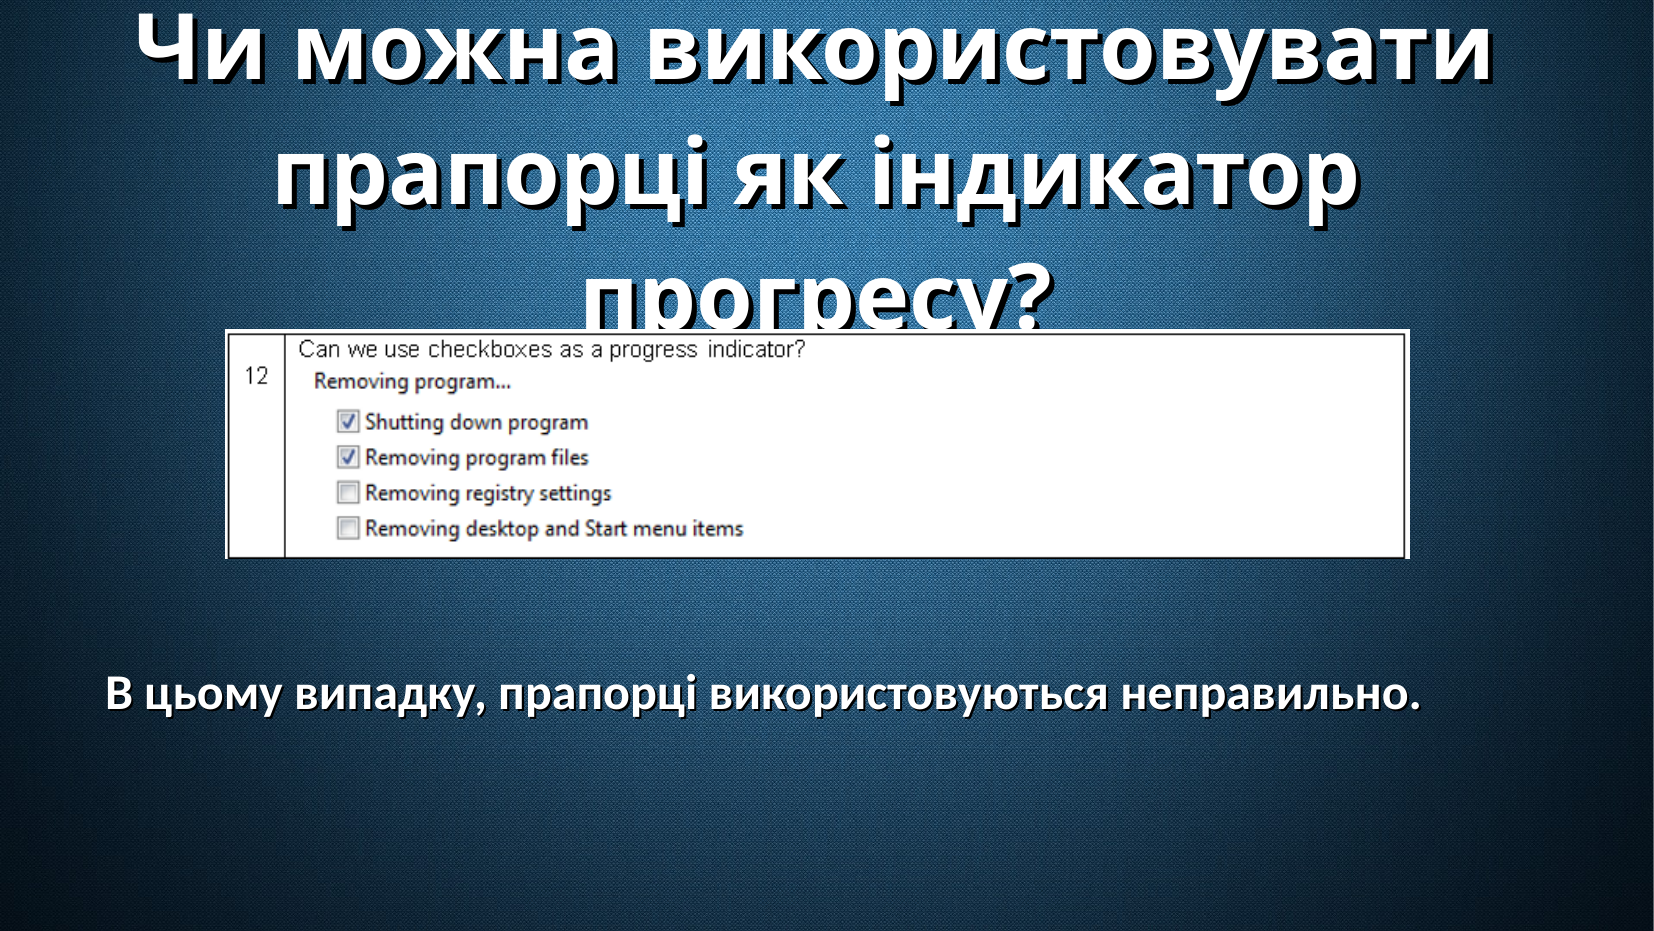

# Чи можна використовувати прапорці як індикатор прогресу?
В цьому випадку, прапорці використовуються неправильно.